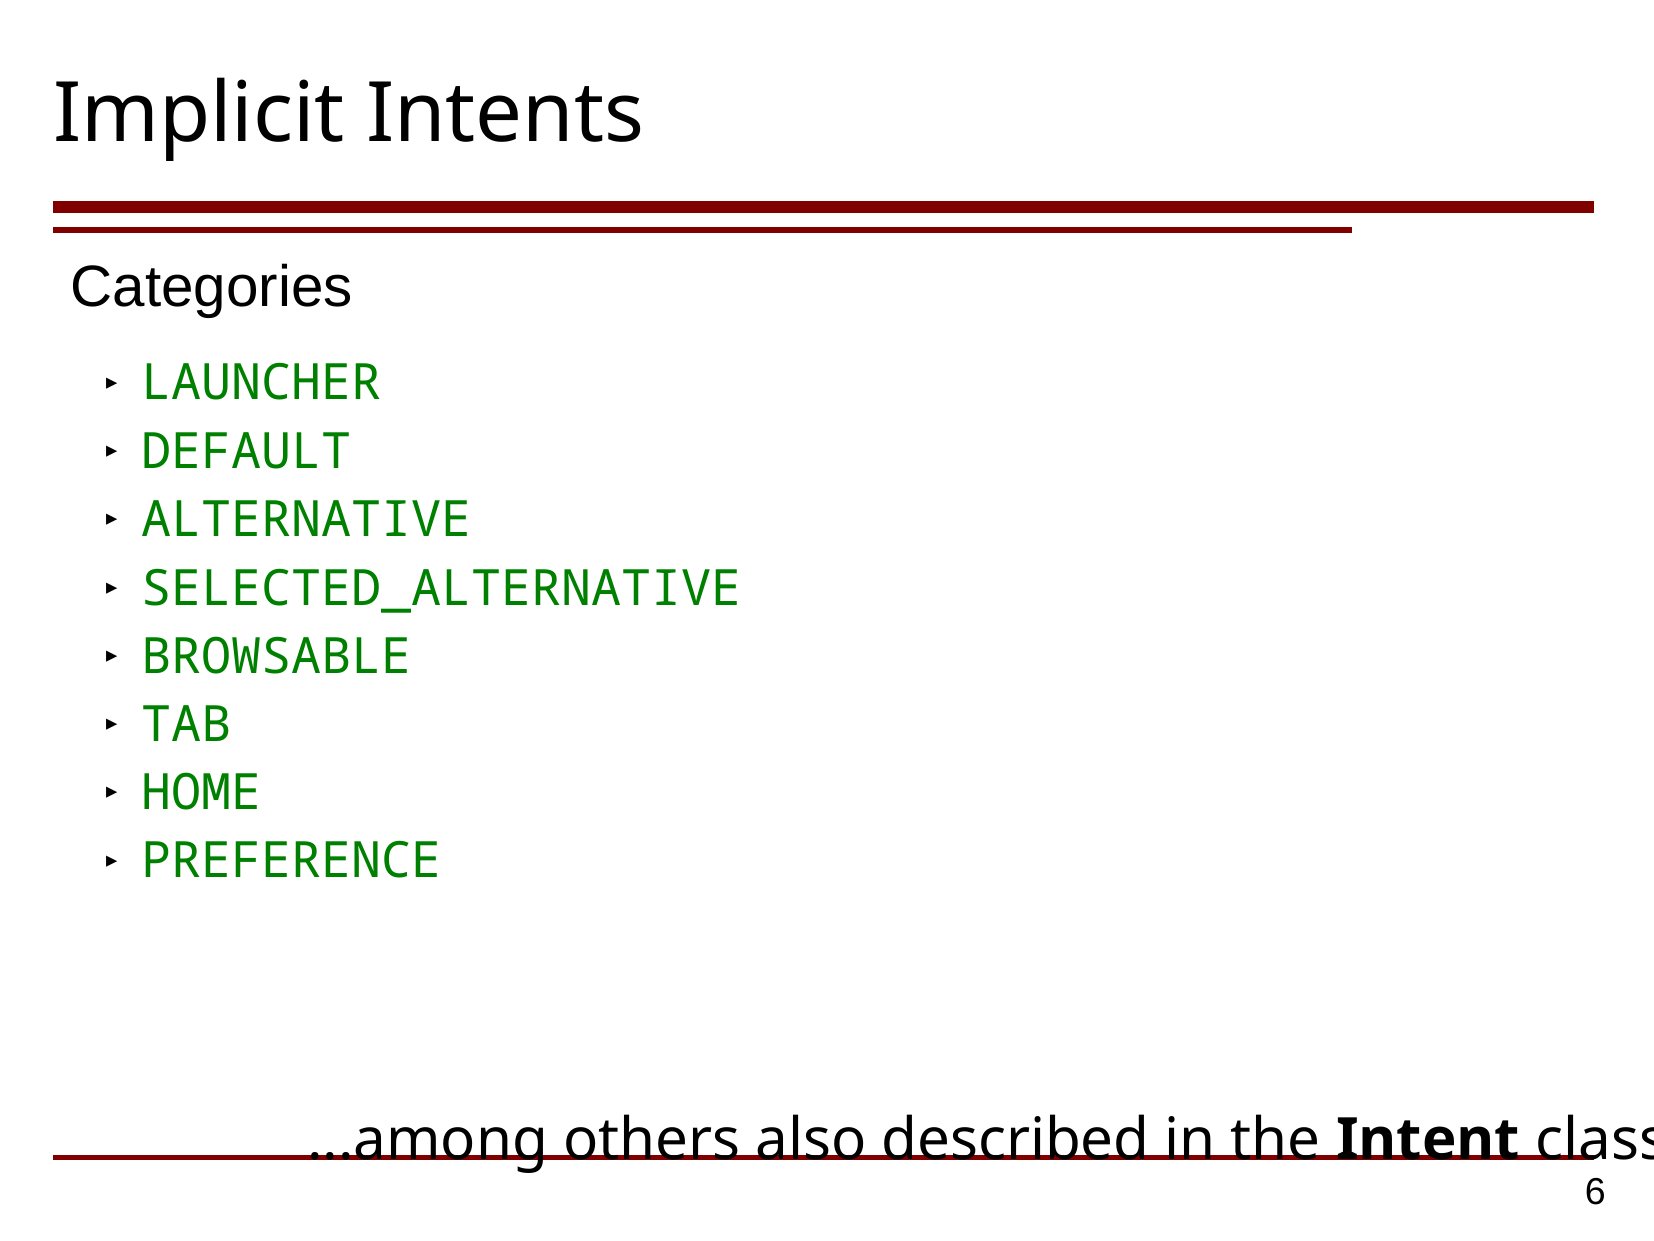

# Implicit Intents
Categories
LAUNCHER
DEFAULT
ALTERNATIVE
SELECTED_ALTERNATIVE
BROWSABLE
TAB
HOME
PREFERENCE
			 ...among others also described in the Intent class!